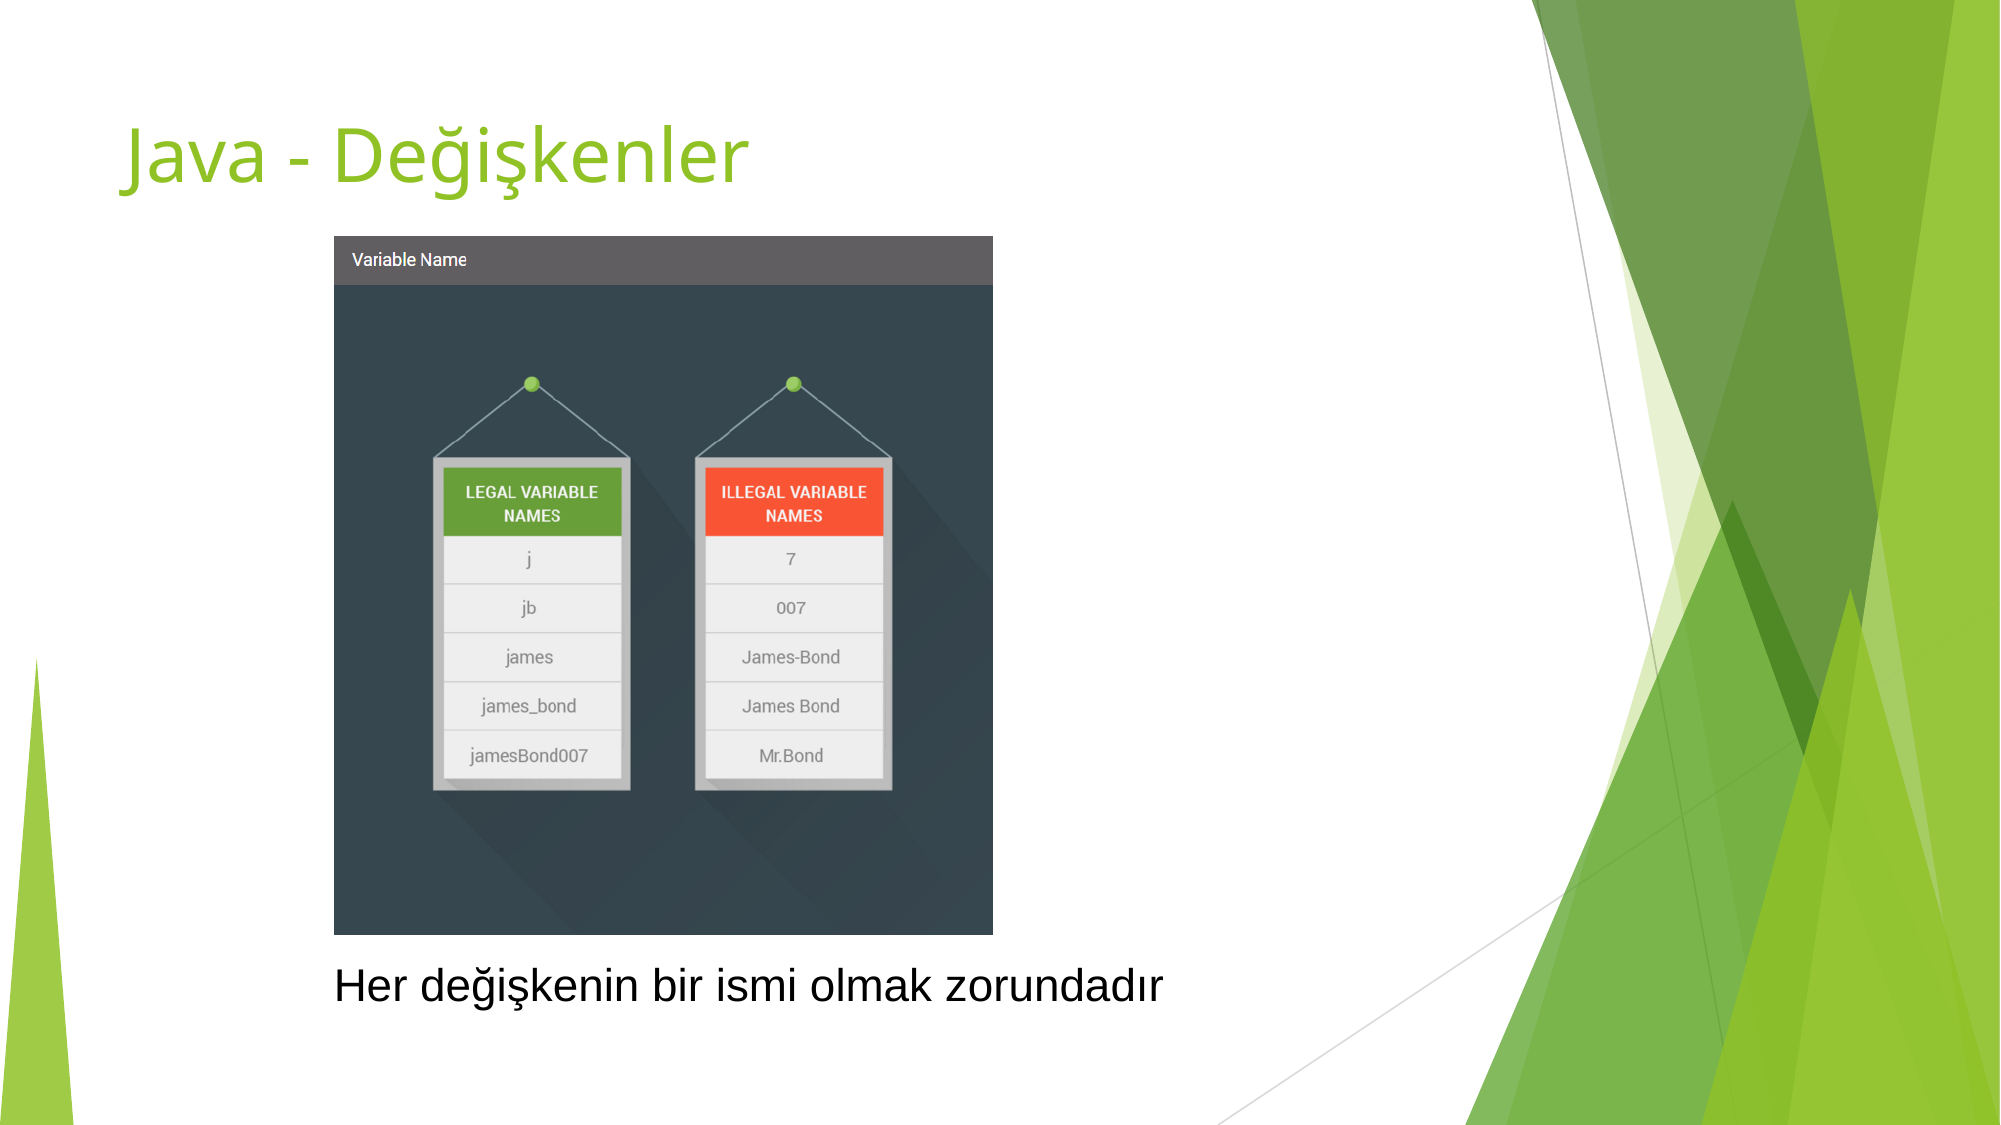

# Java - Değişkenler
Her değişkenin bir ismi olmak zorundadır